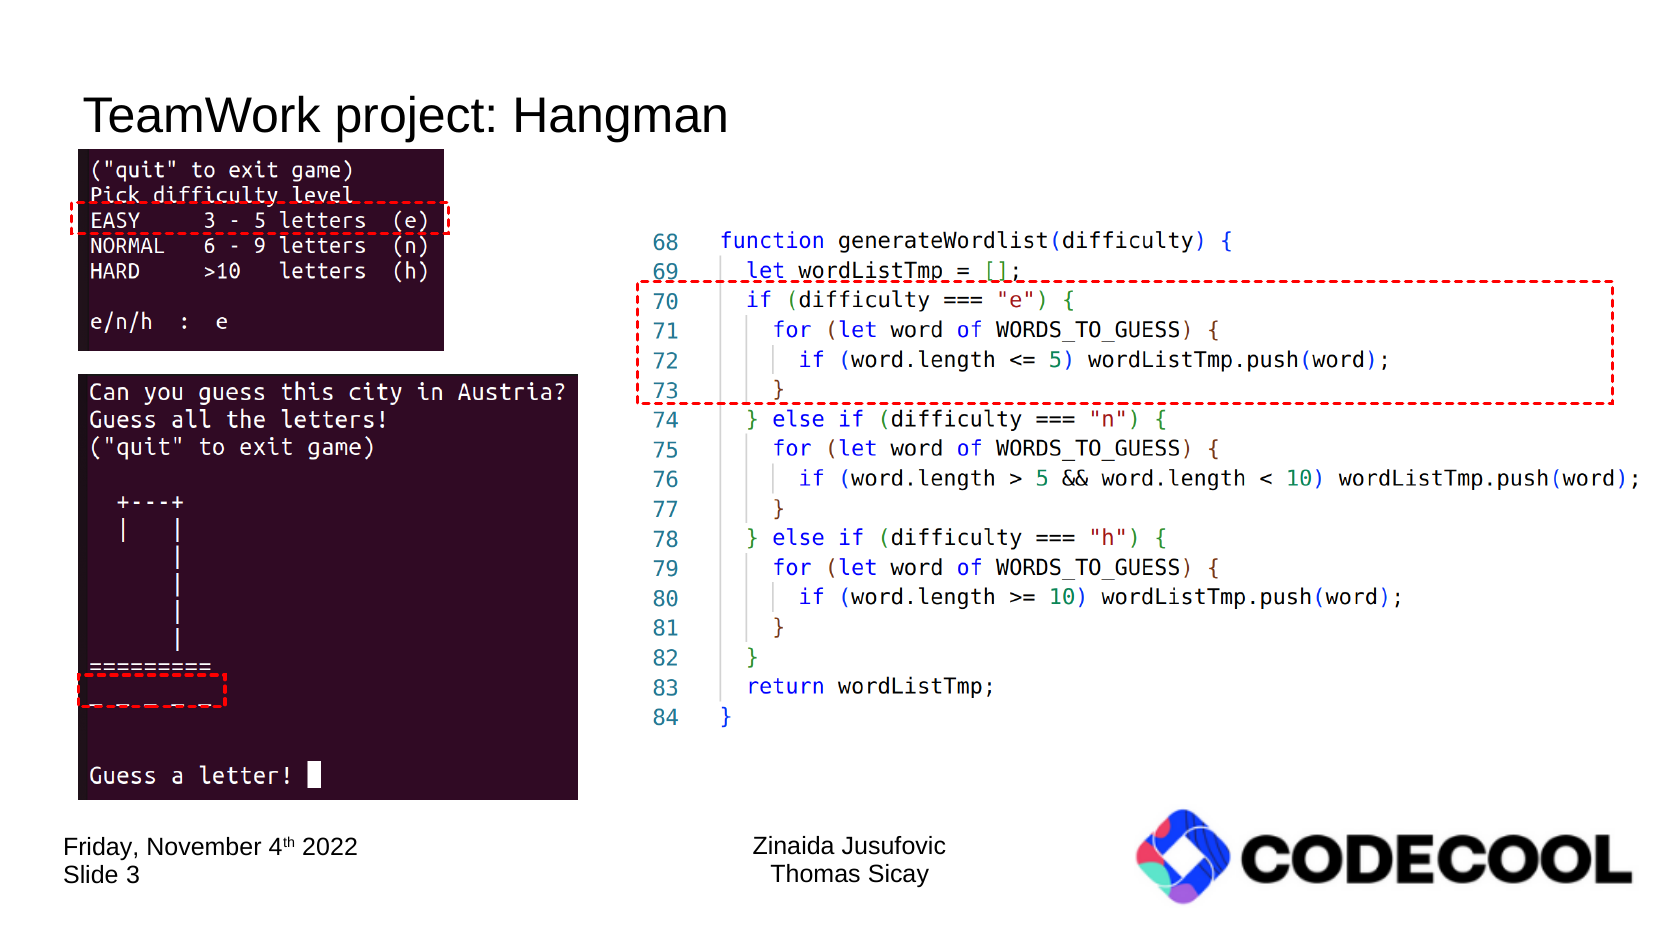

# TeamWork project: Hangman
Zinaida Jusufovic
Thomas Sicay
Friday, November 4th 2022
Slide